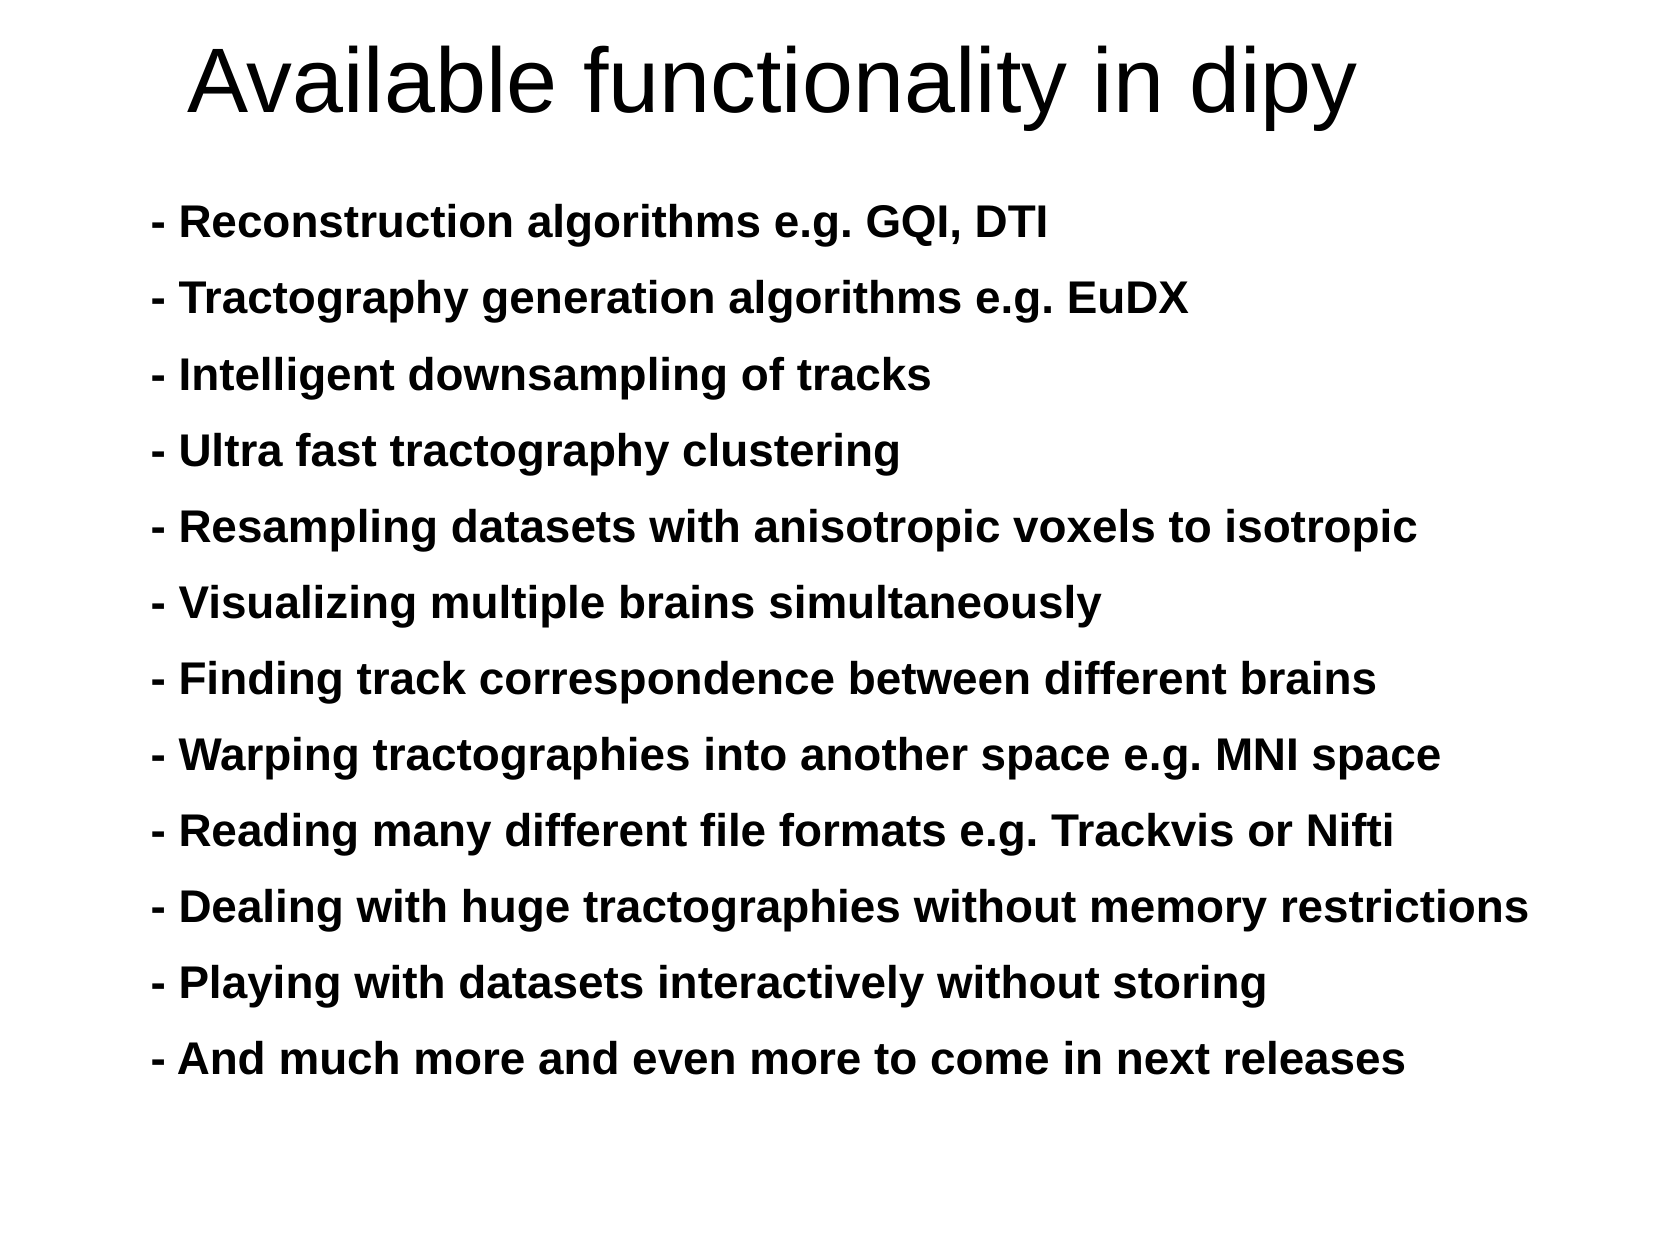

# Available functionality in dipy
- Reconstruction algorithms e.g. GQI, DTI
- Tractography generation algorithms e.g. EuDX
- Intelligent downsampling of tracks
- Ultra fast tractography clustering
- Resampling datasets with anisotropic voxels to isotropic
- Visualizing multiple brains simultaneously
- Finding track correspondence between different brains
- Warping tractographies into another space e.g. MNI space
- Reading many different file formats e.g. Trackvis or Nifti
- Dealing with huge tractographies without memory restrictions
- Playing with datasets interactively without storing
- And much more and even more to come in next releases